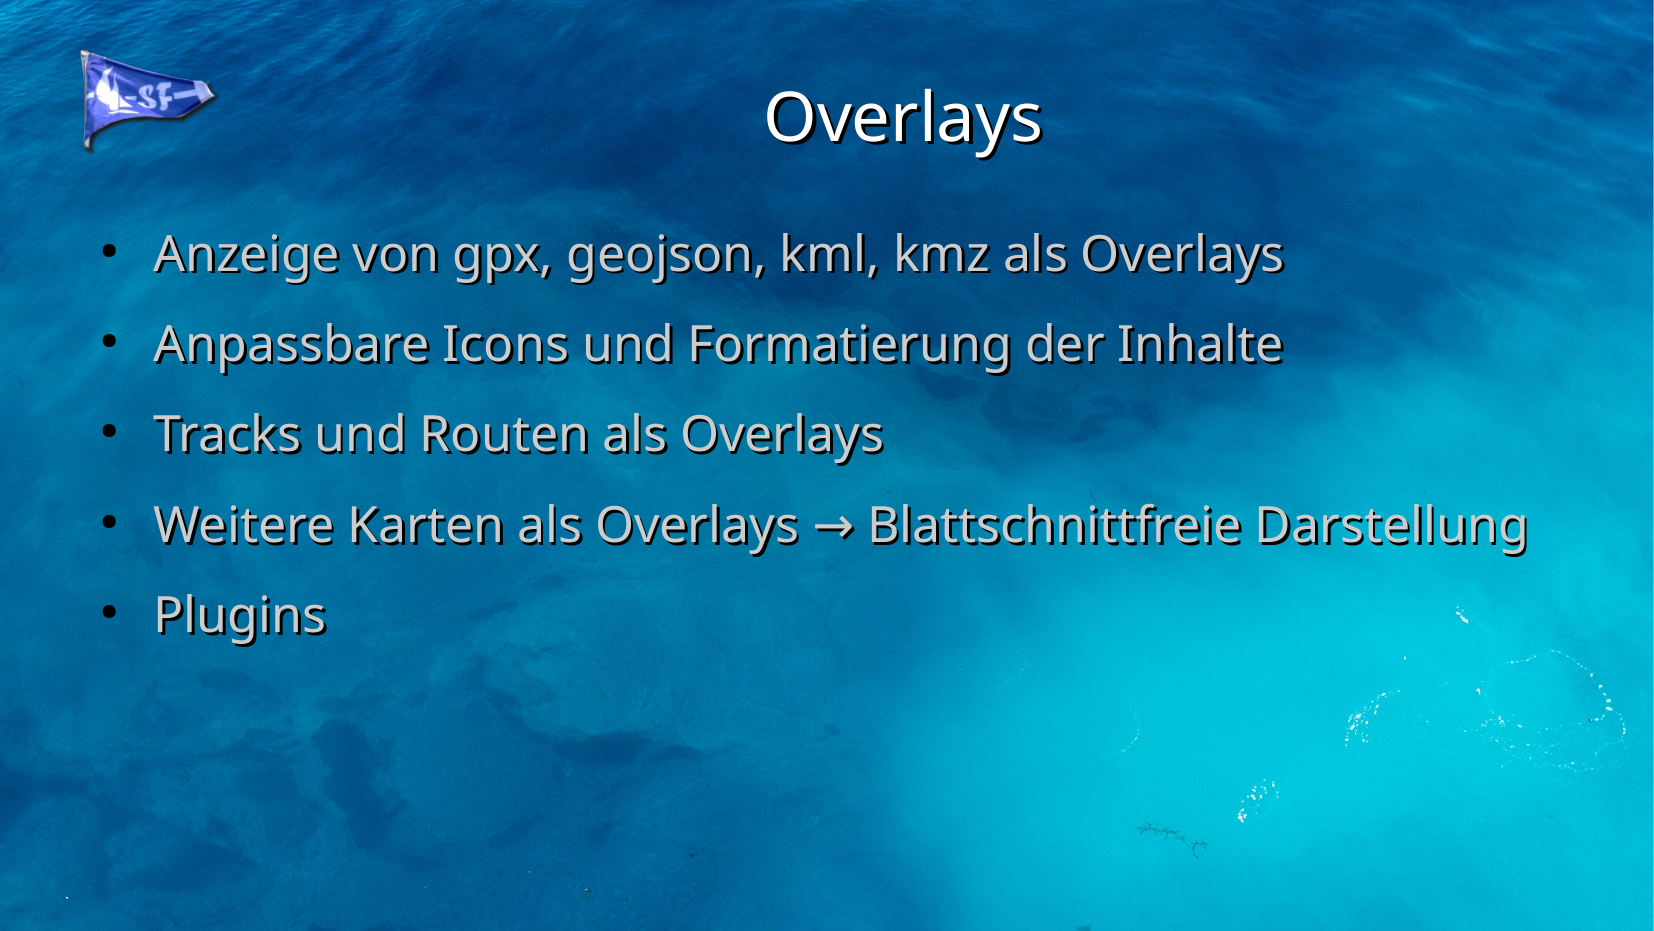

# Overlays
Anzeige von gpx, geojson, kml, kmz als Overlays
Anpassbare Icons und Formatierung der Inhalte
Tracks und Routen als Overlays
Weitere Karten als Overlays → Blattschnittfreie Darstellung
Plugins